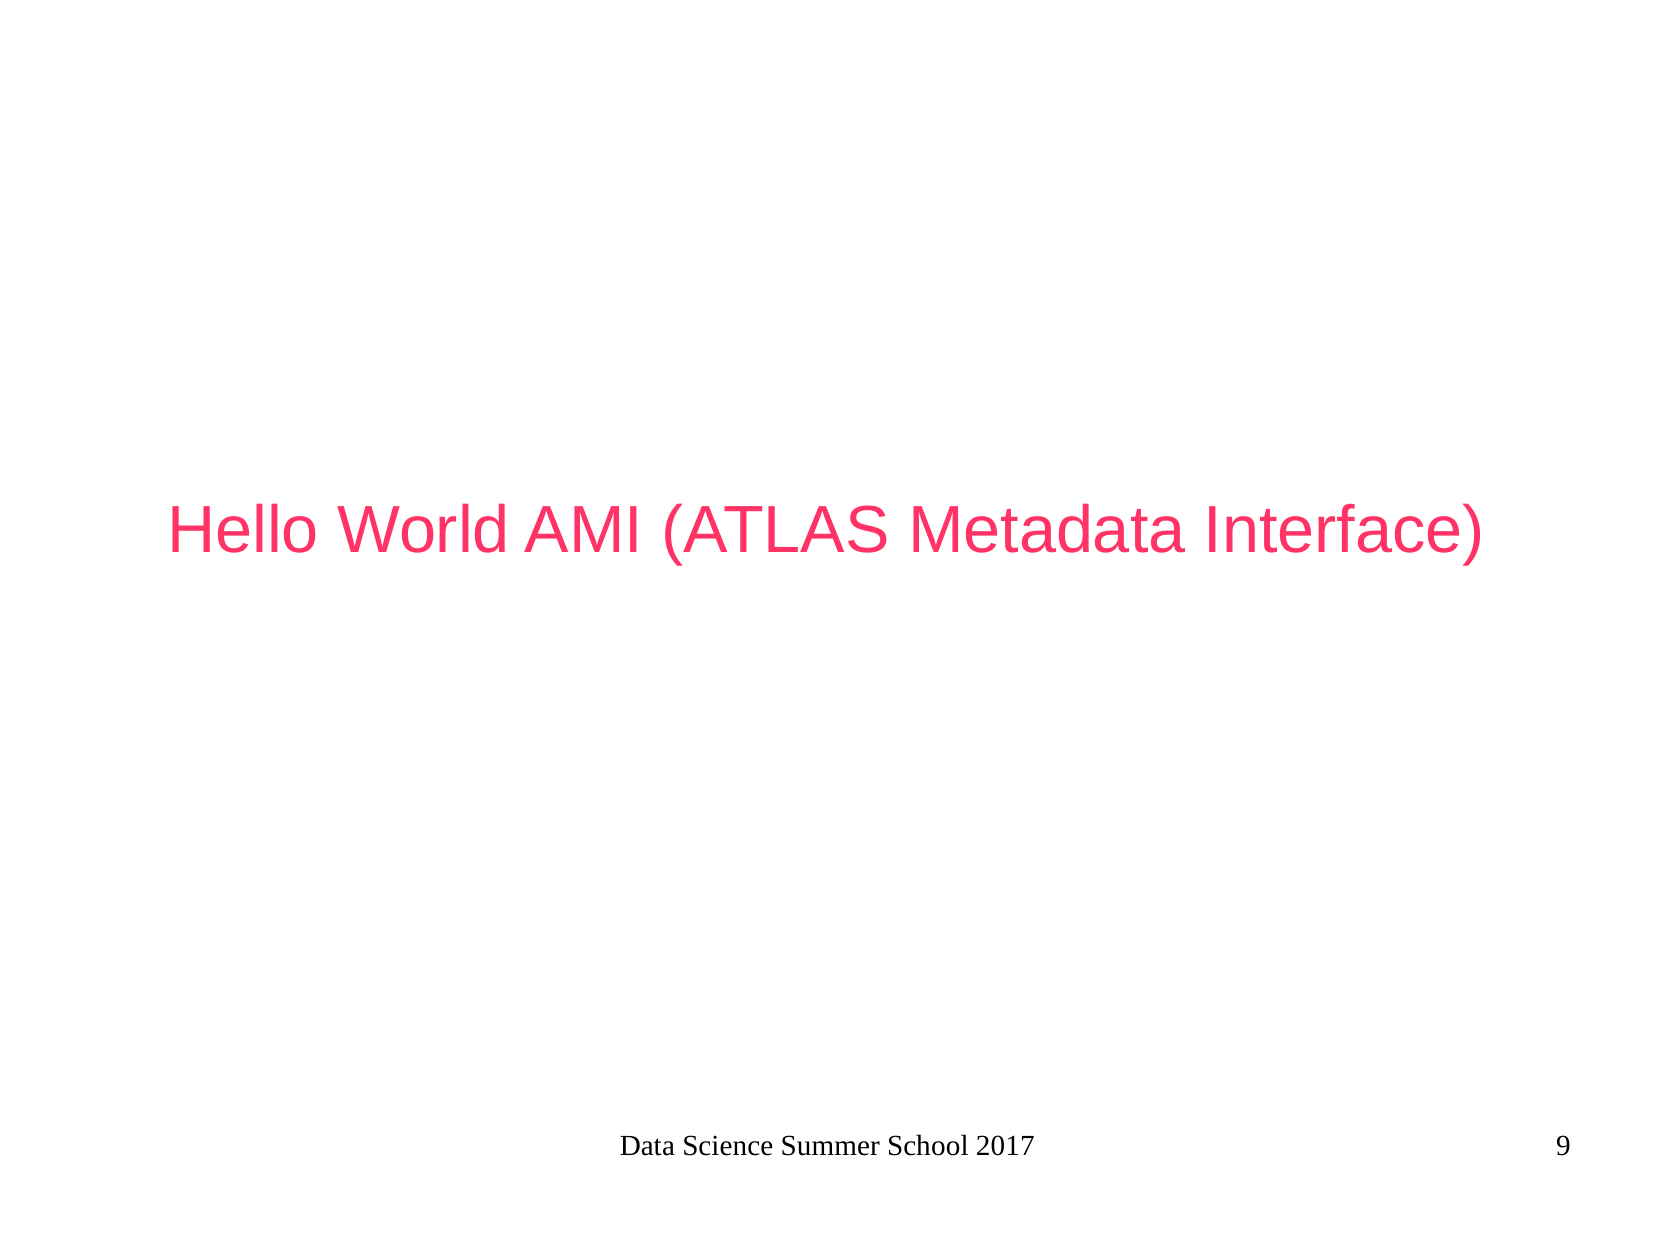

# Hello World AMI (ATLAS Metadata Interface)
Data Science Summer School 2017
9